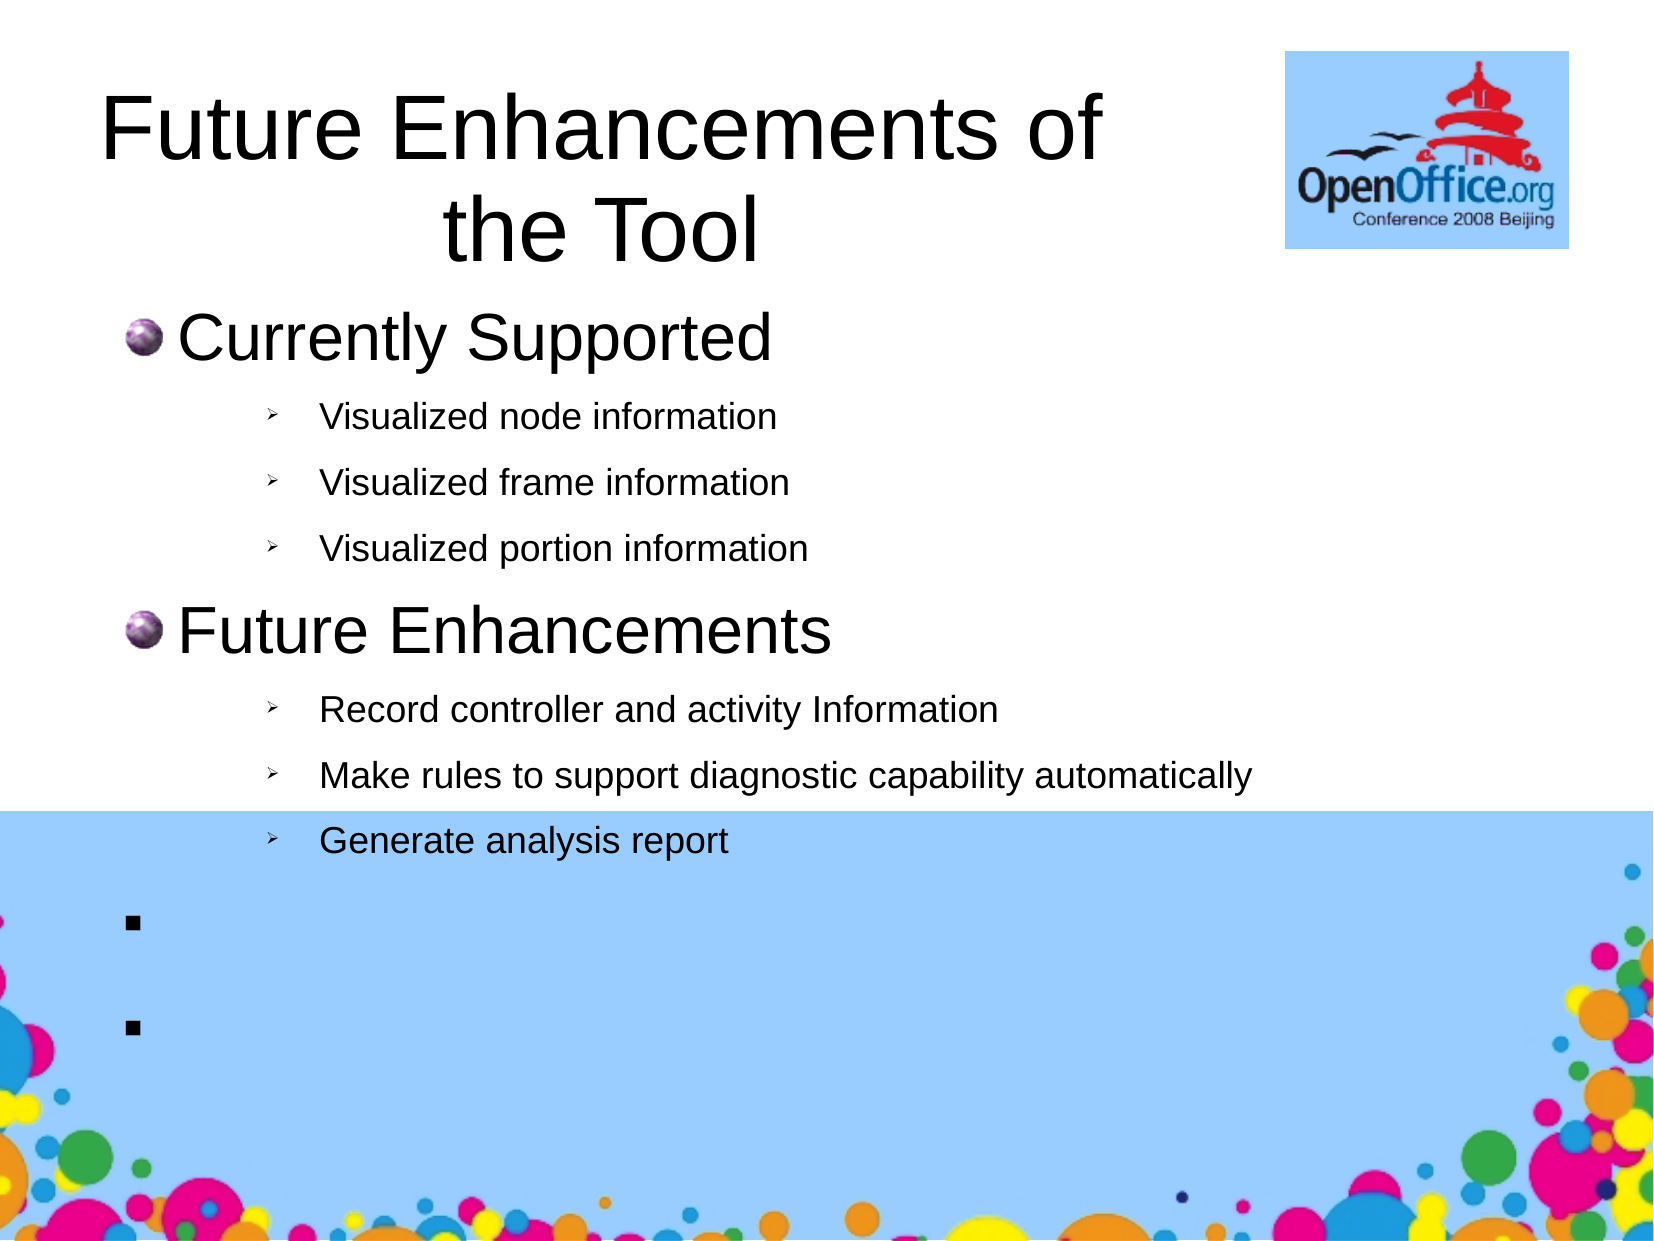

# Future Enhancements of the Tool
Currently Supported
Visualized node information
Visualized frame information
Visualized portion information
Future Enhancements
Record controller and activity Information
Make rules to support diagnostic capability automatically
Generate analysis report